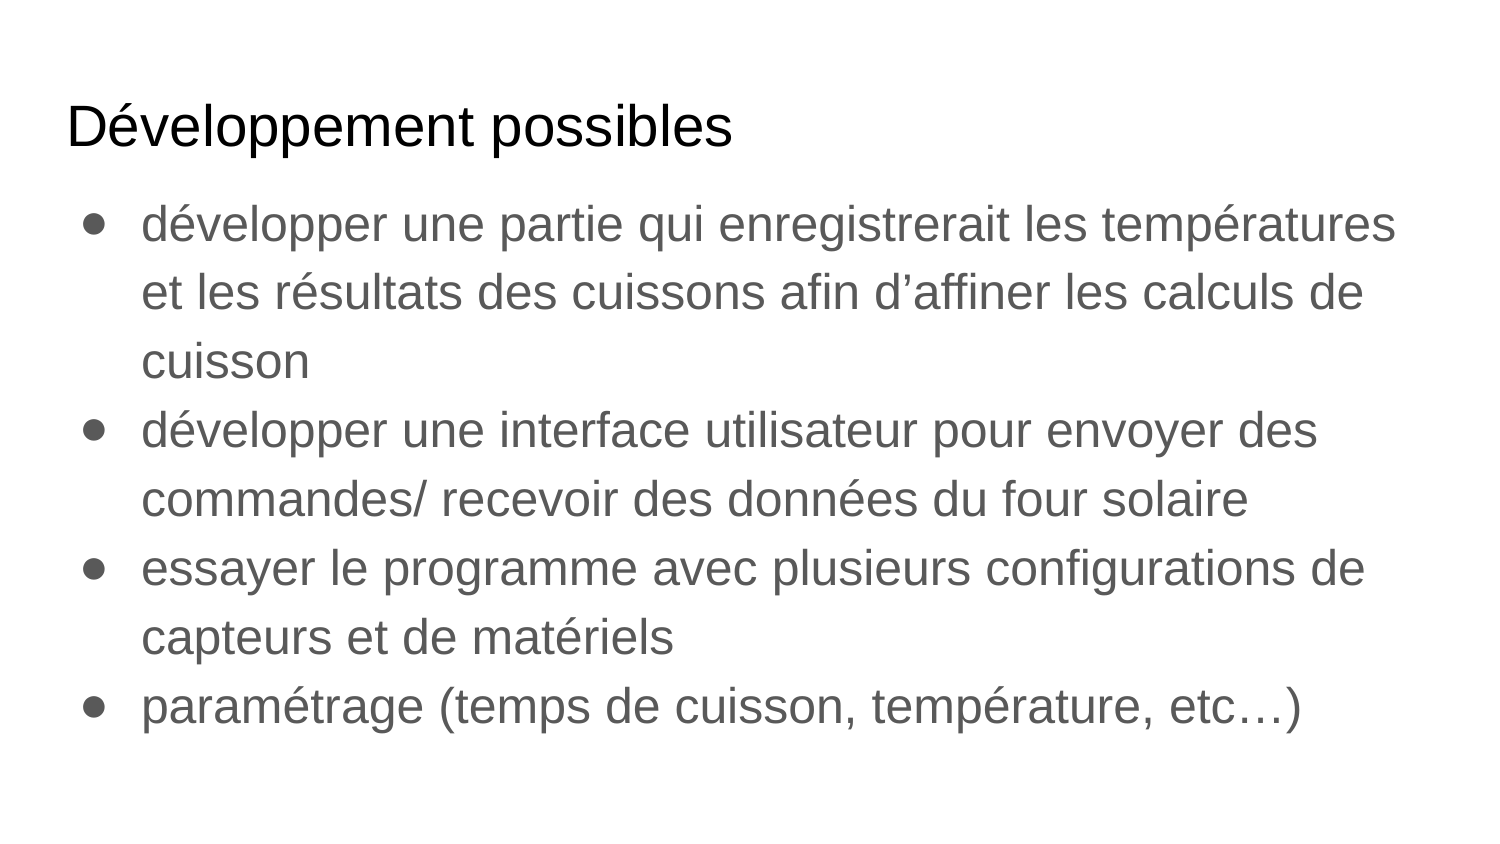

# Développement possibles
développer une partie qui enregistrerait les températures et les résultats des cuissons afin d’affiner les calculs de cuisson
développer une interface utilisateur pour envoyer des commandes/ recevoir des données du four solaire
essayer le programme avec plusieurs configurations de capteurs et de matériels
paramétrage (temps de cuisson, température, etc…)